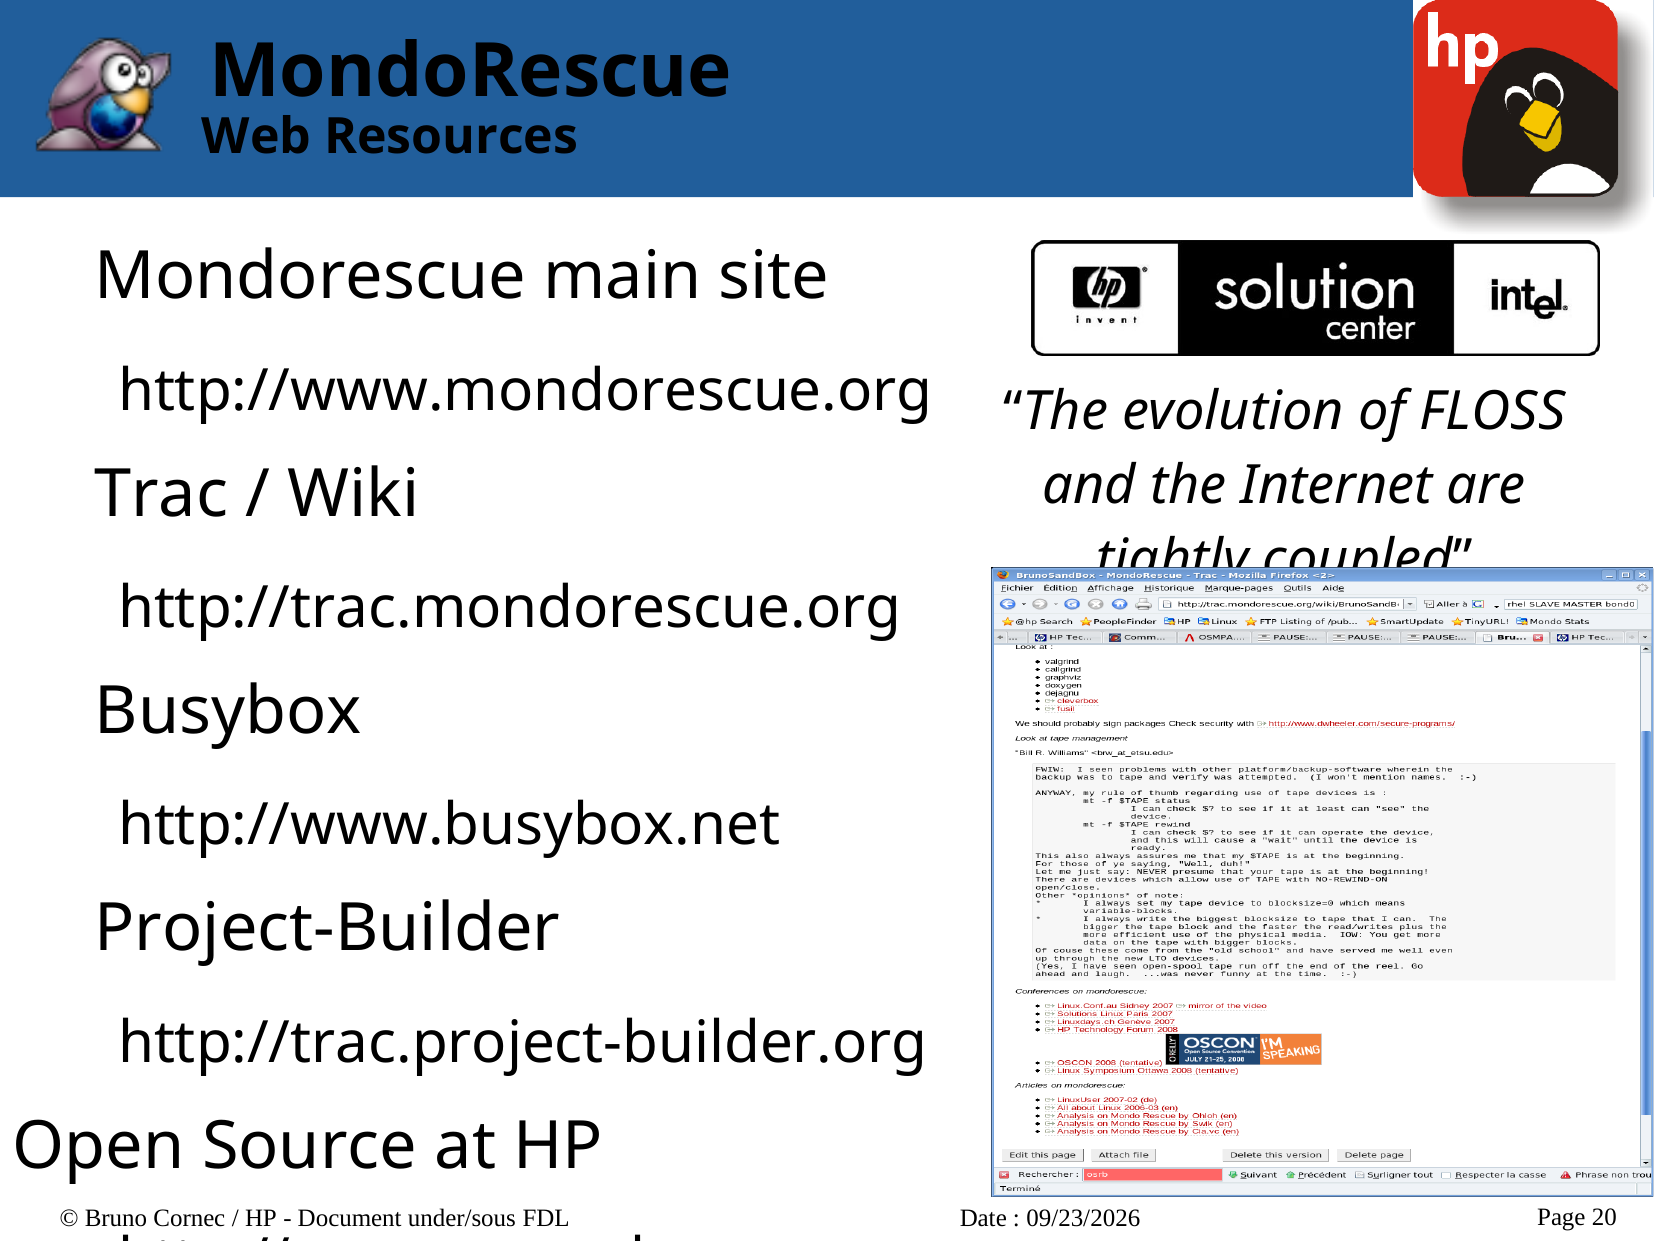

Web Resources
# Mondorescue main site
http://www.mondorescue.org
Trac / Wiki
http://trac.mondorescue.org
Busybox
http://www.busybox.net
Project-Builder
http://trac.project-builder.org
Open Source at HP
http://opensource.hp.com
“The evolution of FLOSS
and the Internet are
tightly coupled”